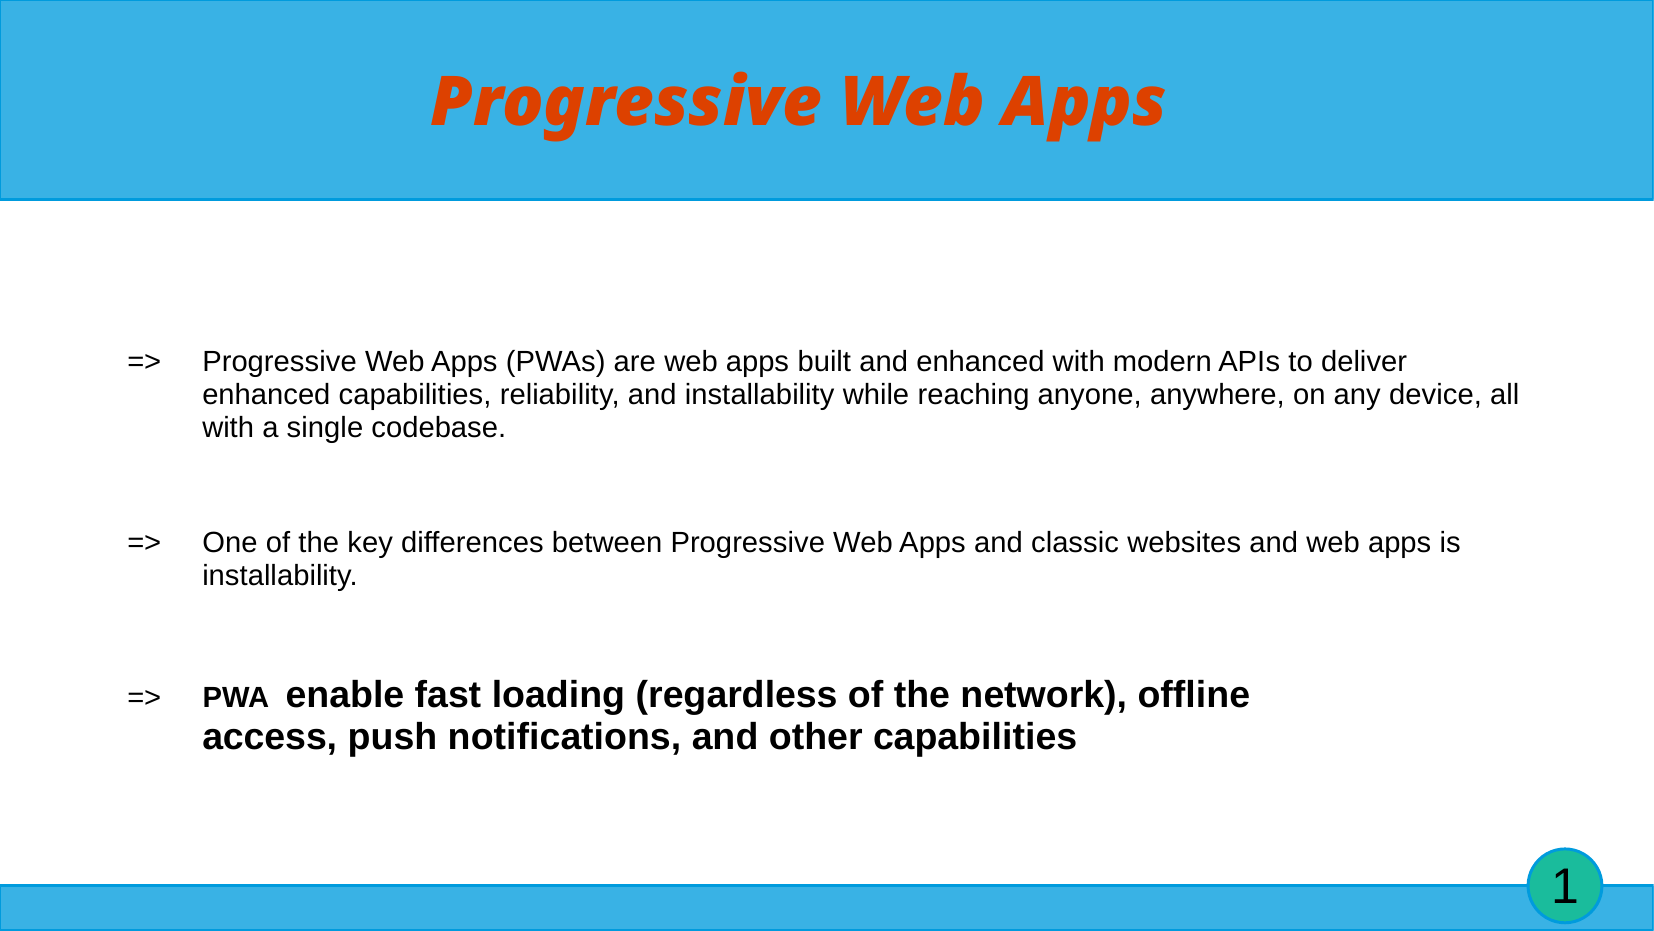

Progressive Web Apps
# Progressive Web Apps
=> Progressive Web Apps (PWAs) are web apps built and enhanced with modern APIs to deliver 		enhanced capabilities, reliability, and installability while reaching anyone, anywhere, on any device, all 	with a single codebase.
=> One of the key differences between Progressive Web Apps and classic websites and web apps is 		installability.
=> PWA enable fast loading (regardless of the network), offline 				access, push notifications, and other capabilities